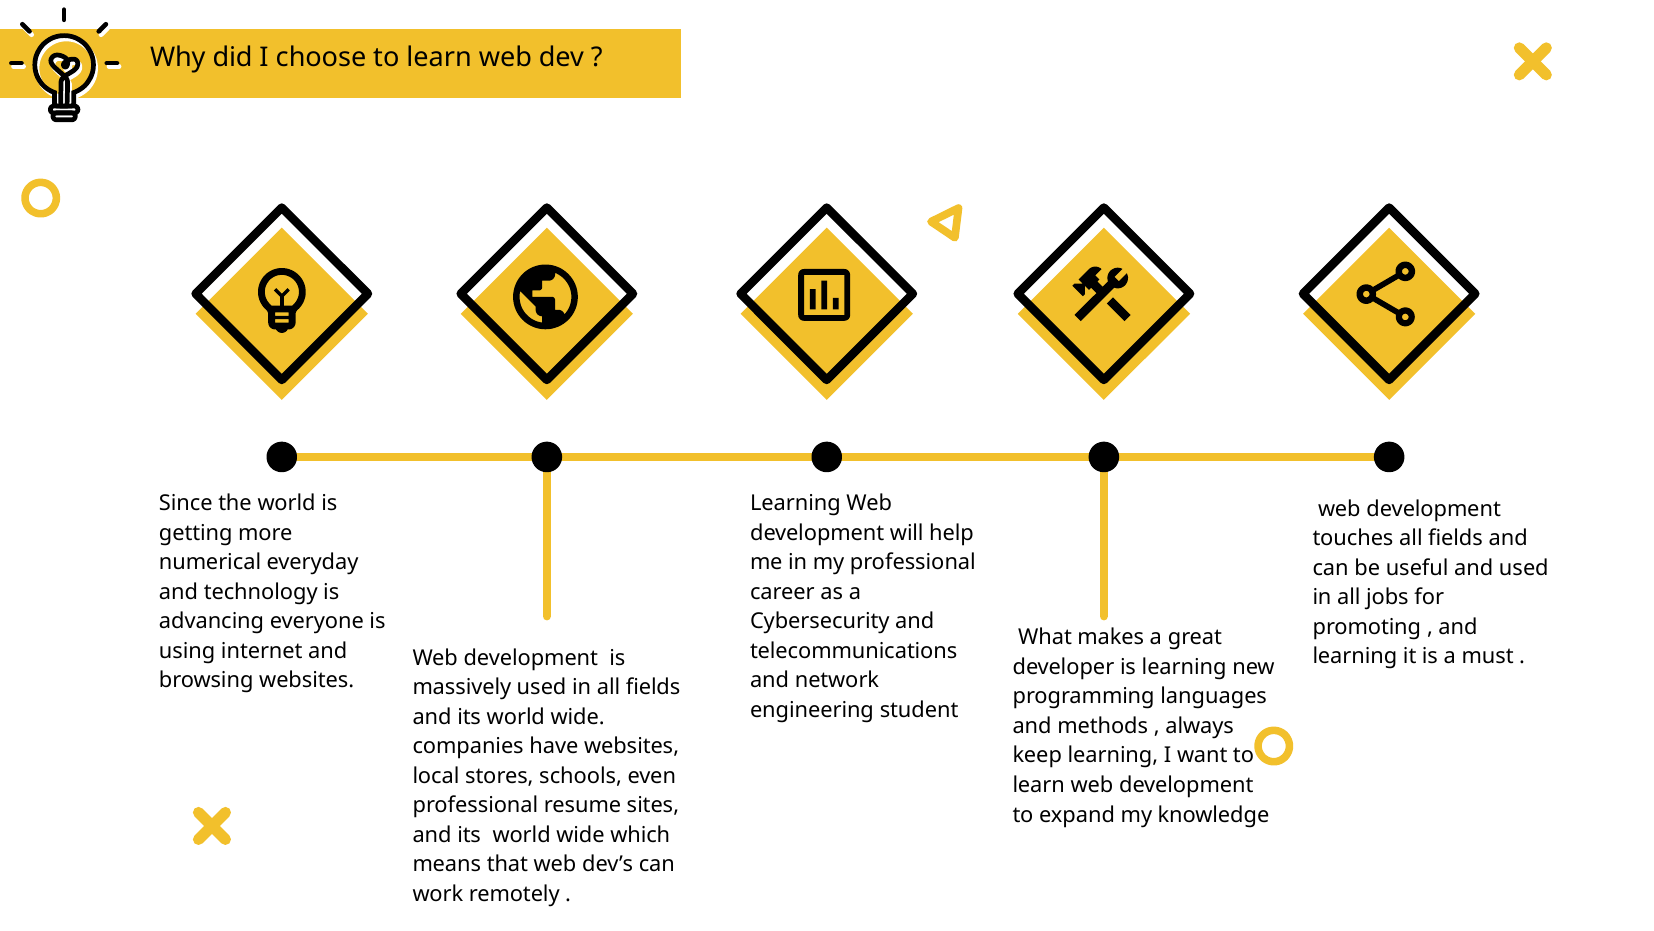

# Why did I choose to learn web dev ?
Since the world is getting more numerical everyday and technology is advancing everyone is using internet and browsing websites.
Learning Web development will help me in my professional career as a Cybersecurity and
telecommunications and network engineering student
 web development touches all fields and can be useful and used in all jobs for promoting , and learning it is a must .
 What makes a great developer is learning new programming languages and methods , always keep learning, I want to learn web development to expand my knowledge
Web development is massively used in all fields and its world wide. companies have websites, local stores, schools, even professional resume sites, and its world wide which means that web dev’s can work remotely .